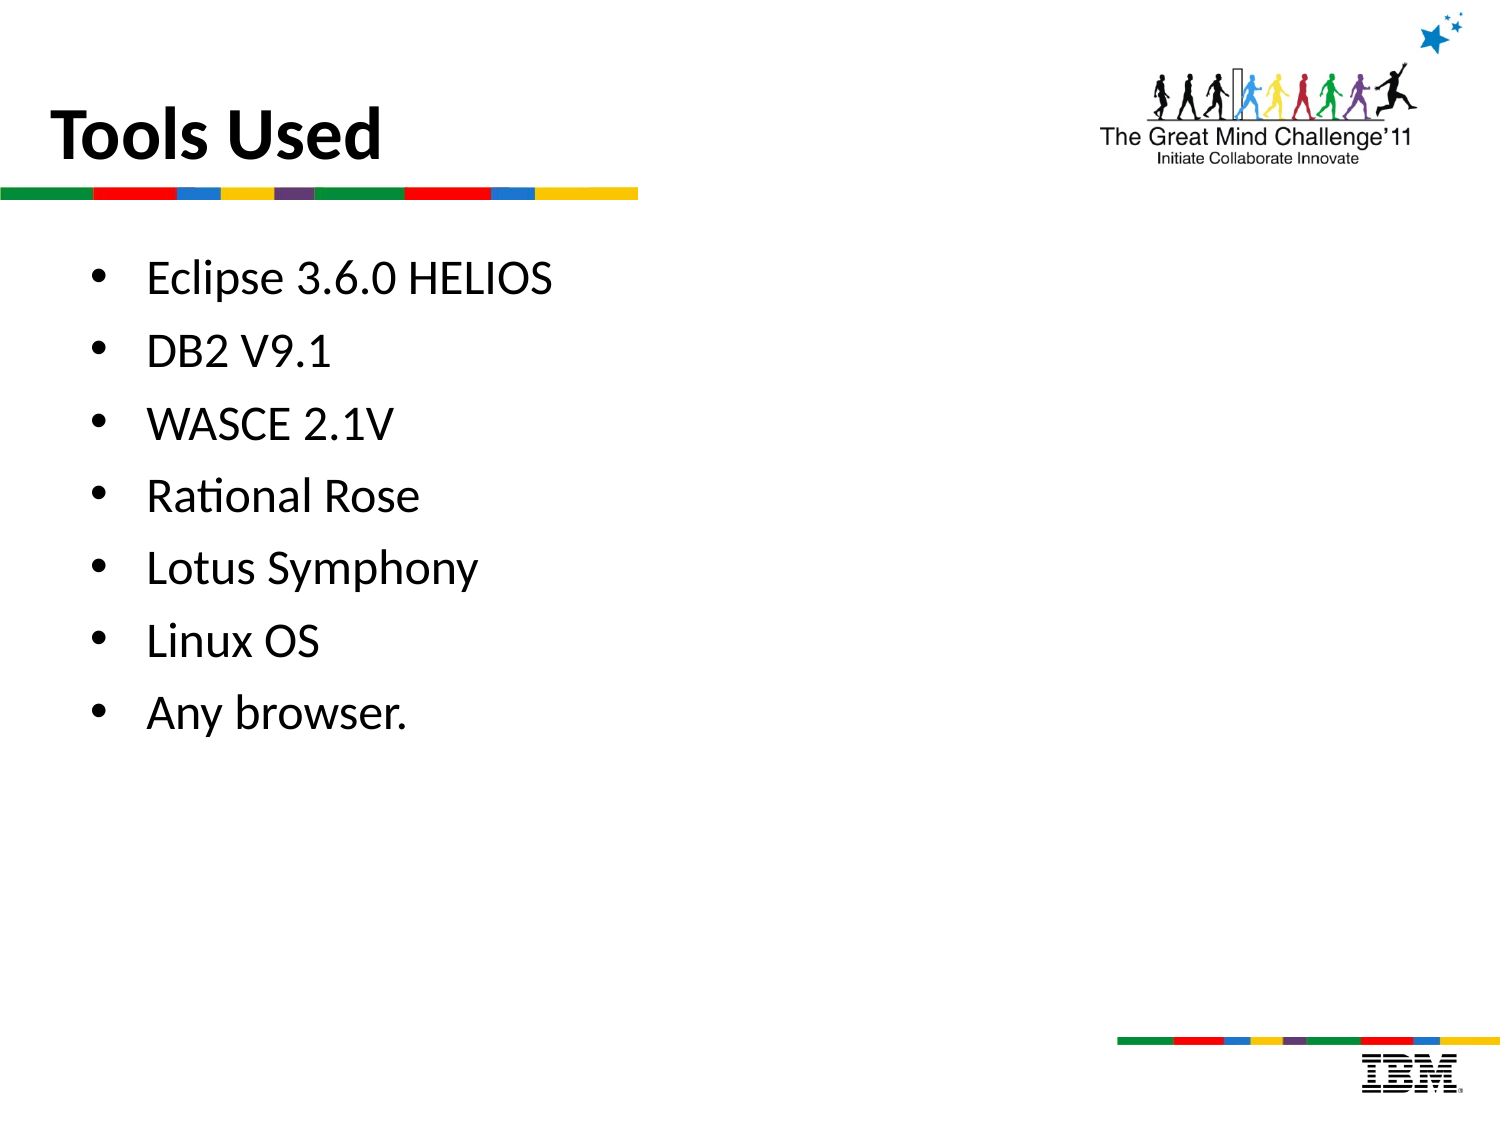

# Tools Used
Eclipse 3.6.0 HELIOS
DB2 V9.1
WASCE 2.1V
Rational Rose
Lotus Symphony
Linux OS
Any browser.